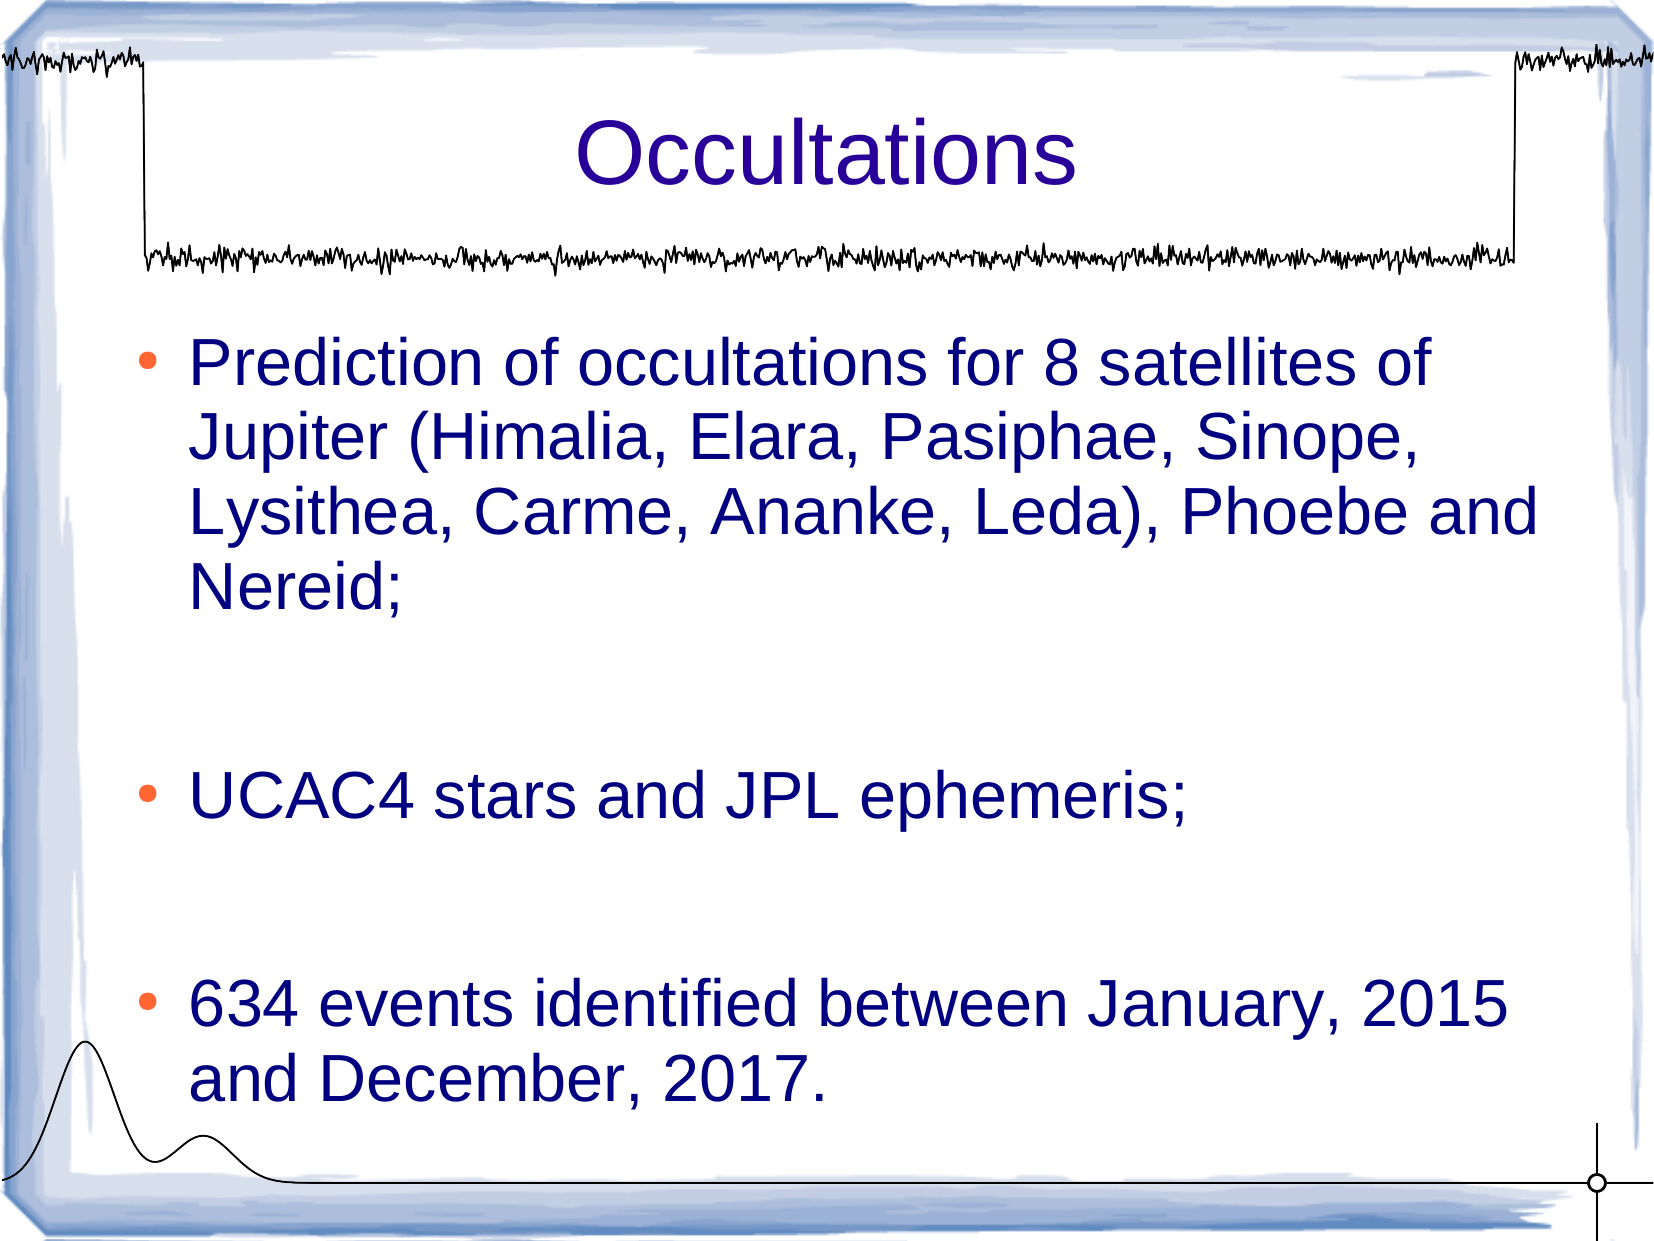

# Occultations
Prediction of occultations for 8 satellites of Jupiter (Himalia, Elara, Pasiphae, Sinope, Lysithea, Carme, Ananke, Leda), Phoebe and Nereid;
UCAC4 stars and JPL ephemeris;
634 events identified between January, 2015 and December, 2017.